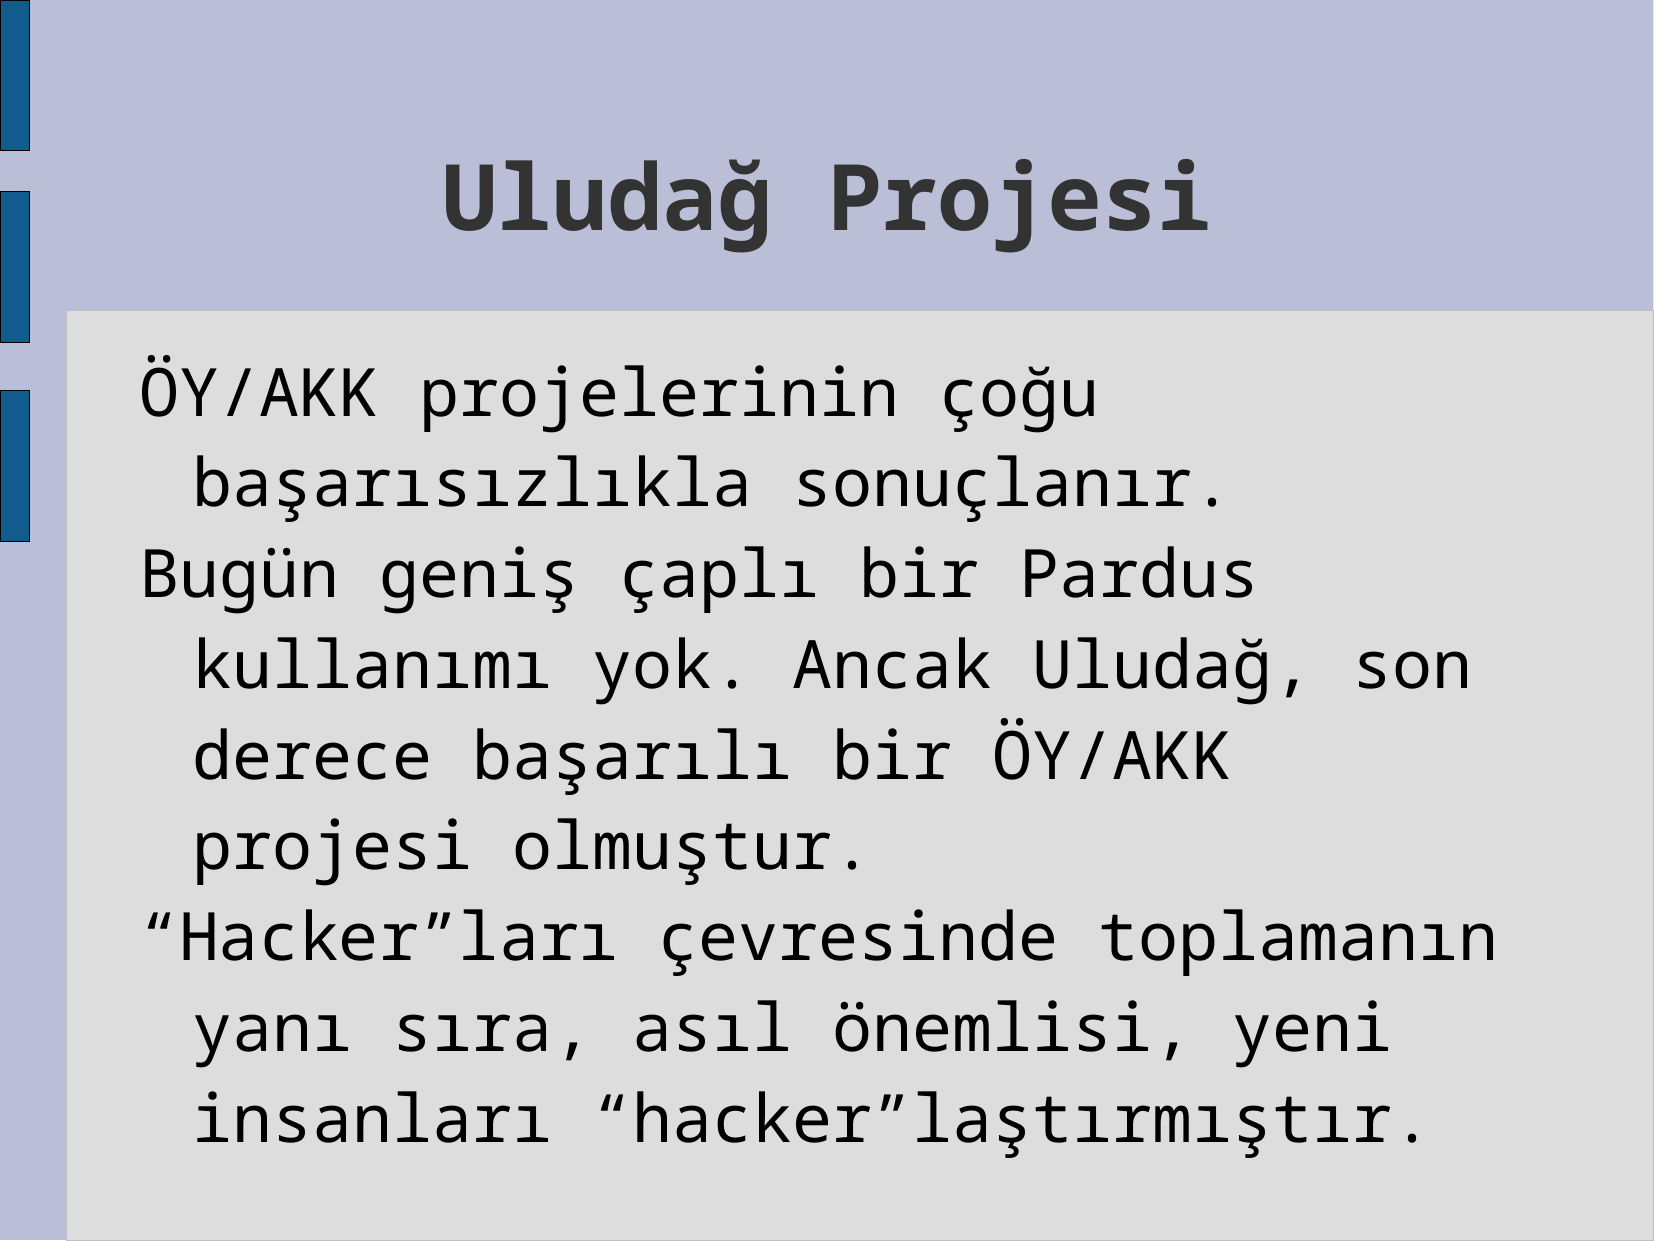

# Uludağ Projesi
ÖY/AKK projelerinin çoğu başarısızlıkla sonuçlanır.
Bugün geniş çaplı bir Pardus kullanımı yok. Ancak Uludağ, son derece başarılı bir ÖY/AKK projesi olmuştur.
“Hacker”ları çevresinde toplamanın yanı sıra, asıl önemlisi, yeni insanları “hacker”laştırmıştır.